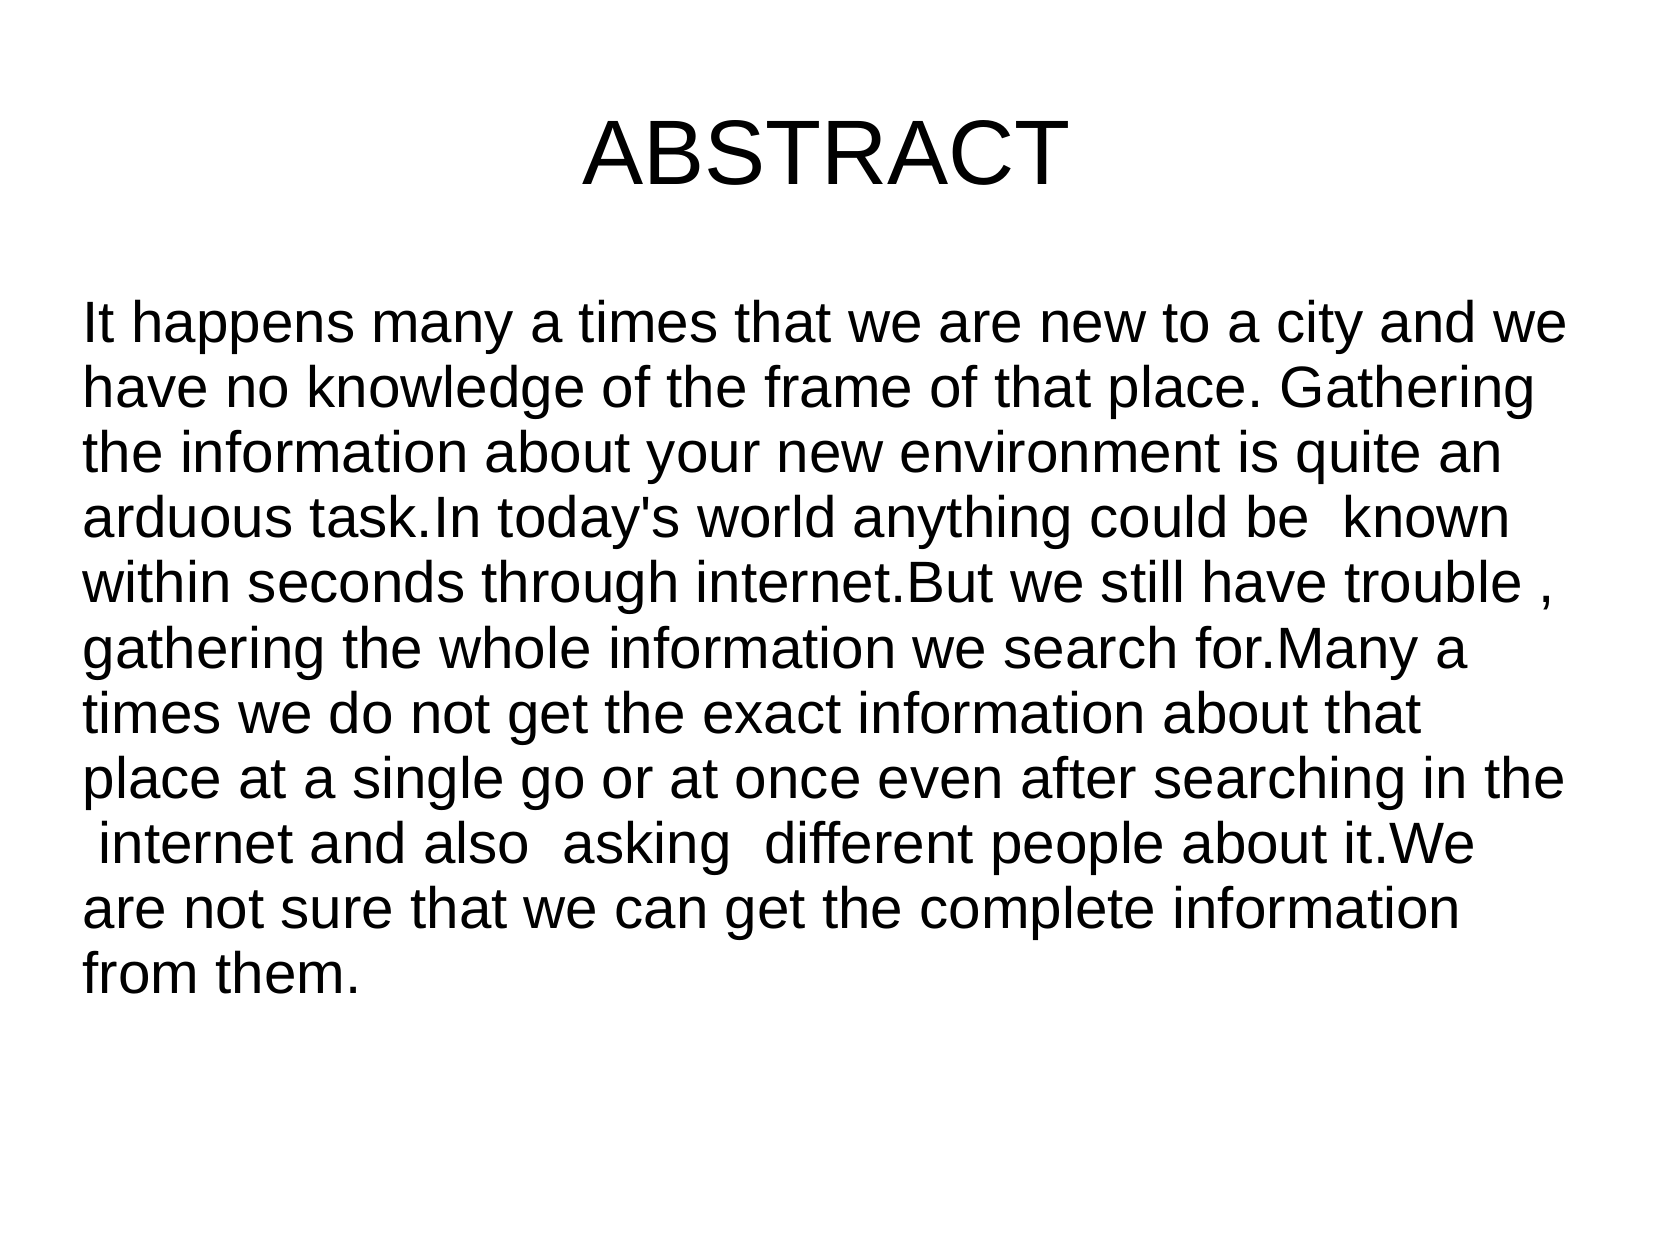

# ABSTRACT
It happens many a times that we are new to a city and we have no knowledge of the frame of that place. Gathering the information about your new environment is quite an arduous task.In today's world anything could be known within seconds through internet.But we still have trouble , gathering the whole information we search for.Many a times we do not get the exact information about that place at a single go or at once even after searching in the internet and also asking different people about it.We are not sure that we can get the complete information from them.